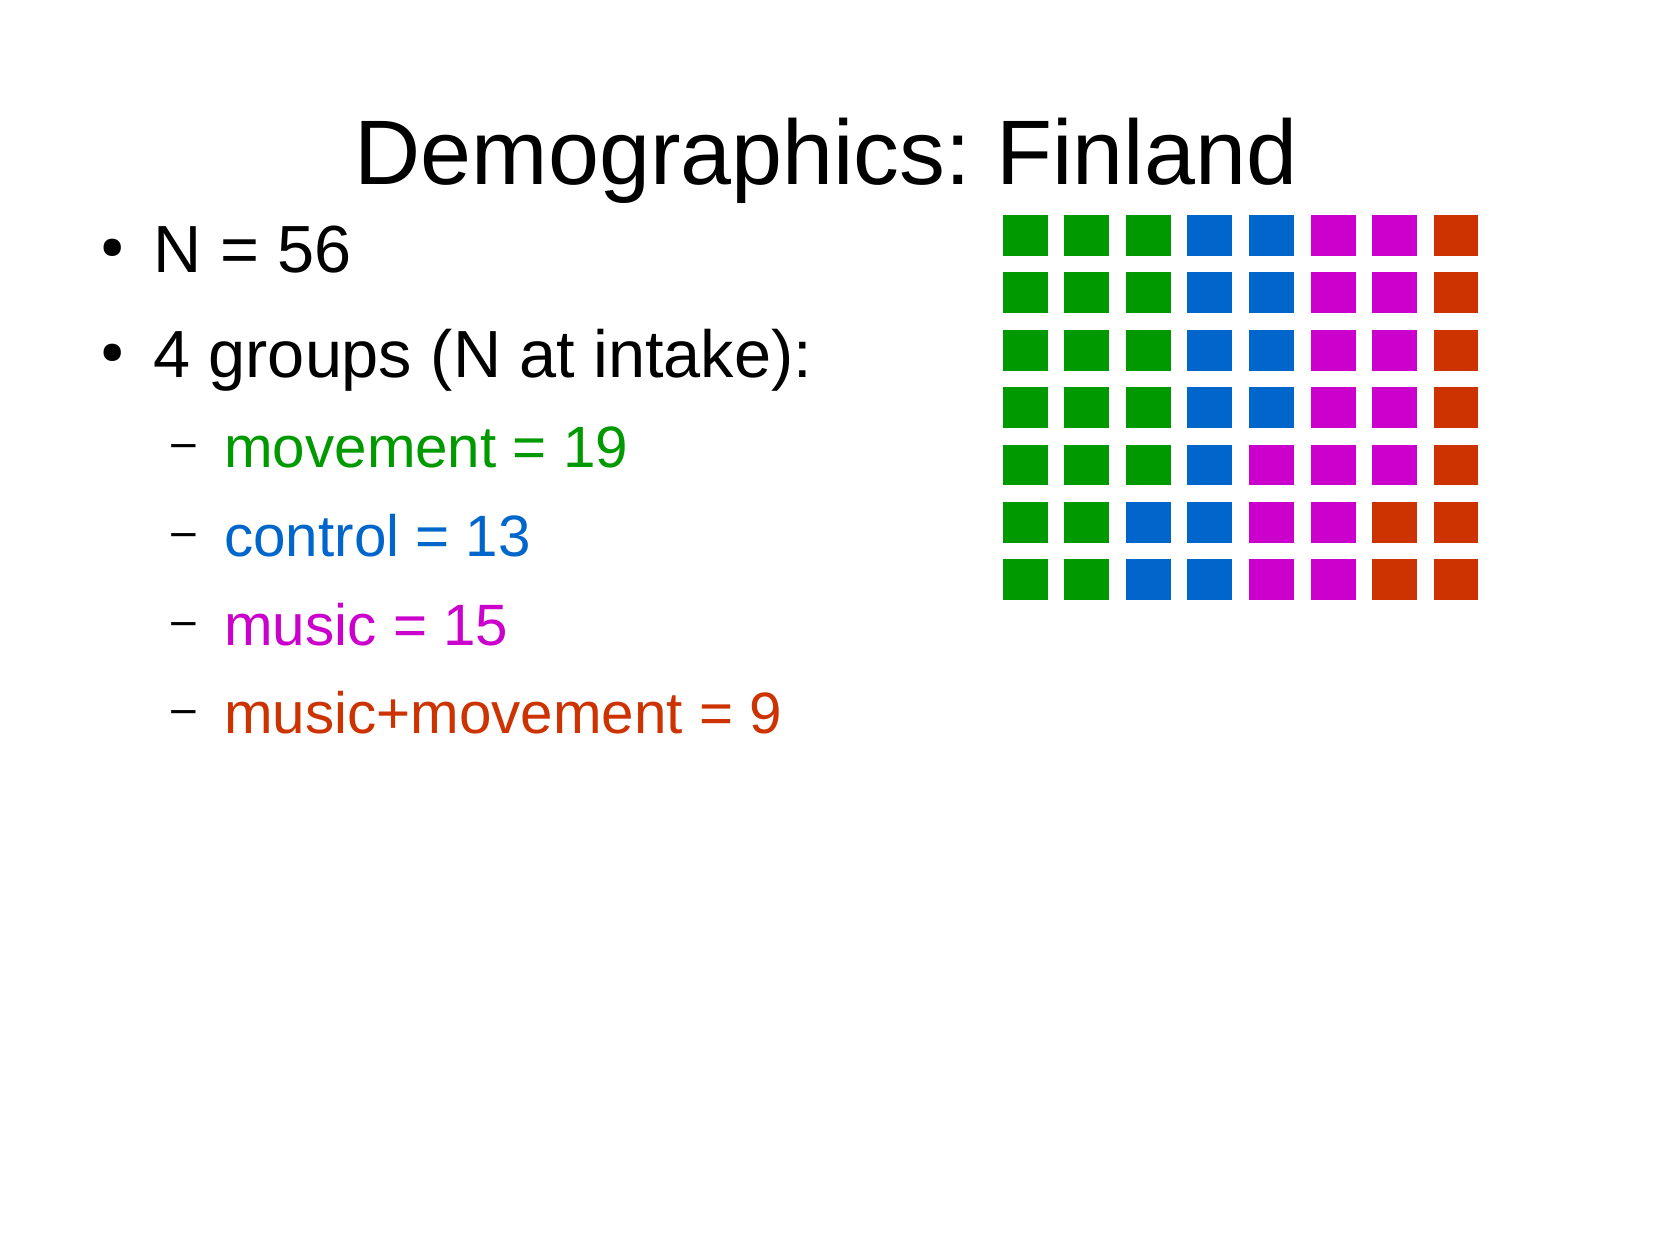

# Demographics: Finland
| - | | | | | | | |
| --- | --- | --- | --- | --- | --- | --- | --- |
| | | | | | | | |
| | | | | | | | |
| | | | | | | | |
| | | | | | | | |
| | | | | | | | |
| | | | | | | | |
N = 56
4 groups (N at intake):
movement = 19
control = 13
music = 15
music+movement = 9